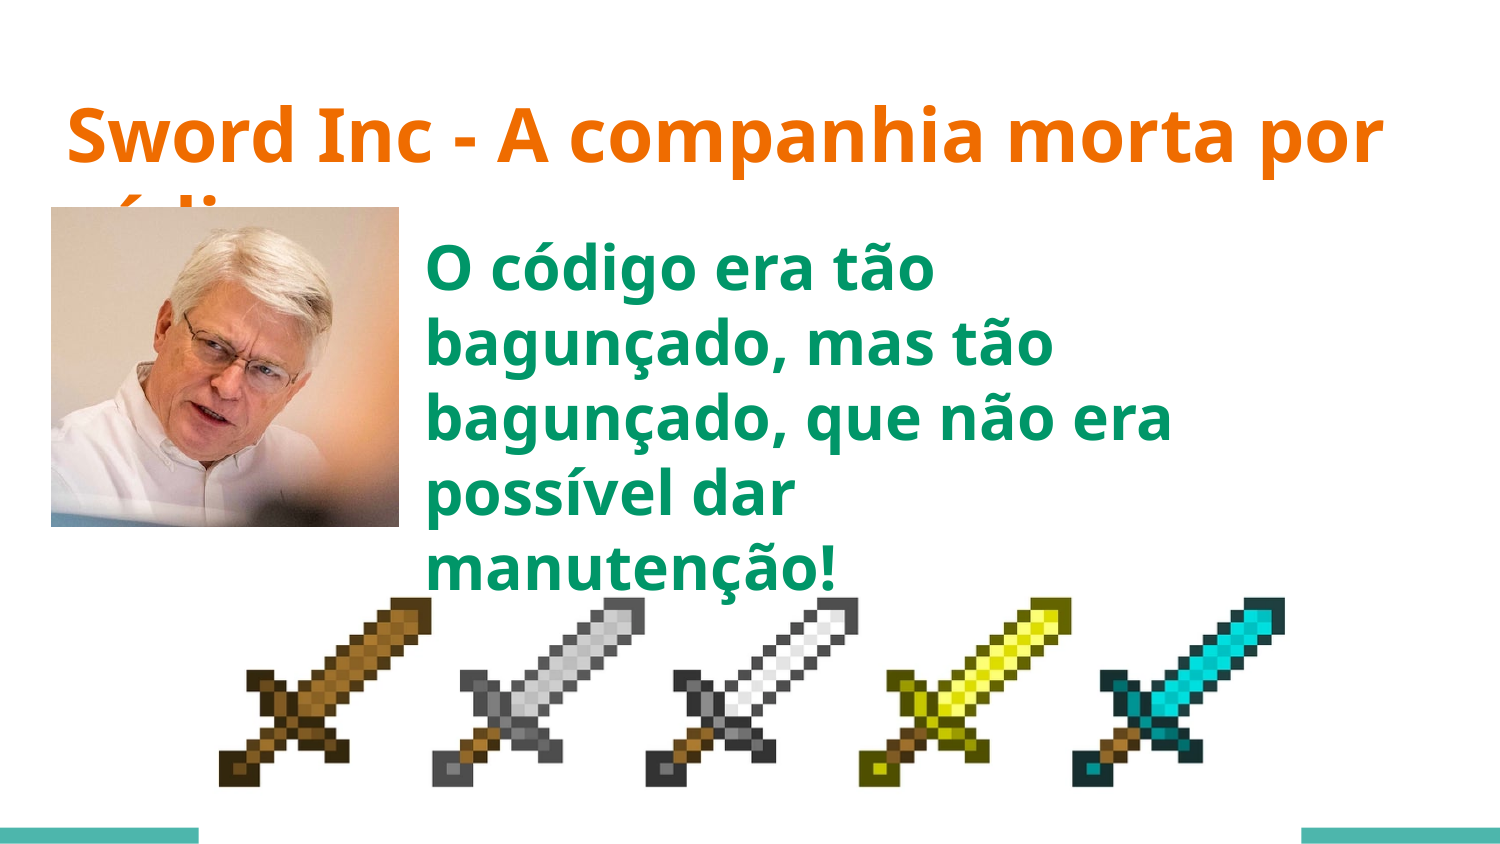

# Sword Inc - A companhia morta por código
O código era tão bagunçado, mas tão bagunçado, que não era possível dar manutenção!